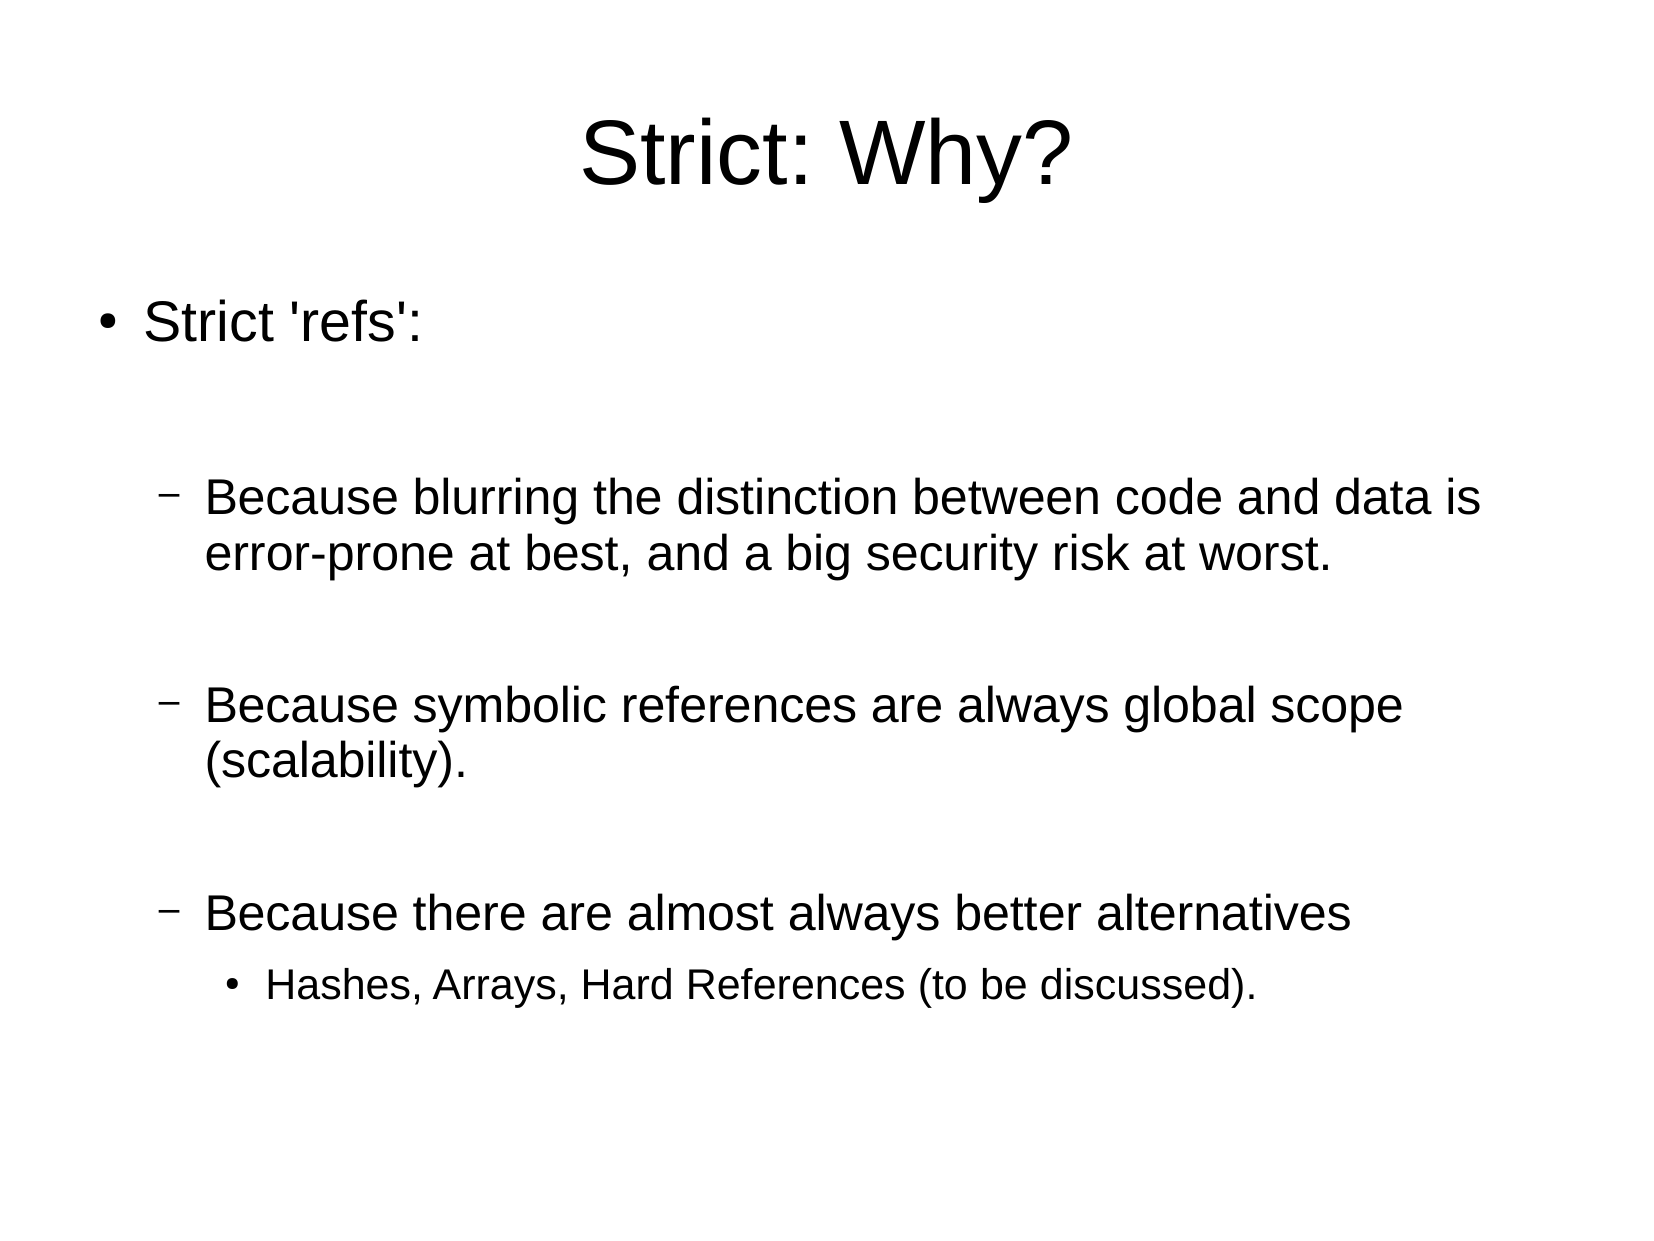

# Strict: Why?
Strict 'refs':
Because blurring the distinction between code and data is error-prone at best, and a big security risk at worst.
Because symbolic references are always global scope (scalability).
Because there are almost always better alternatives
Hashes, Arrays, Hard References (to be discussed).